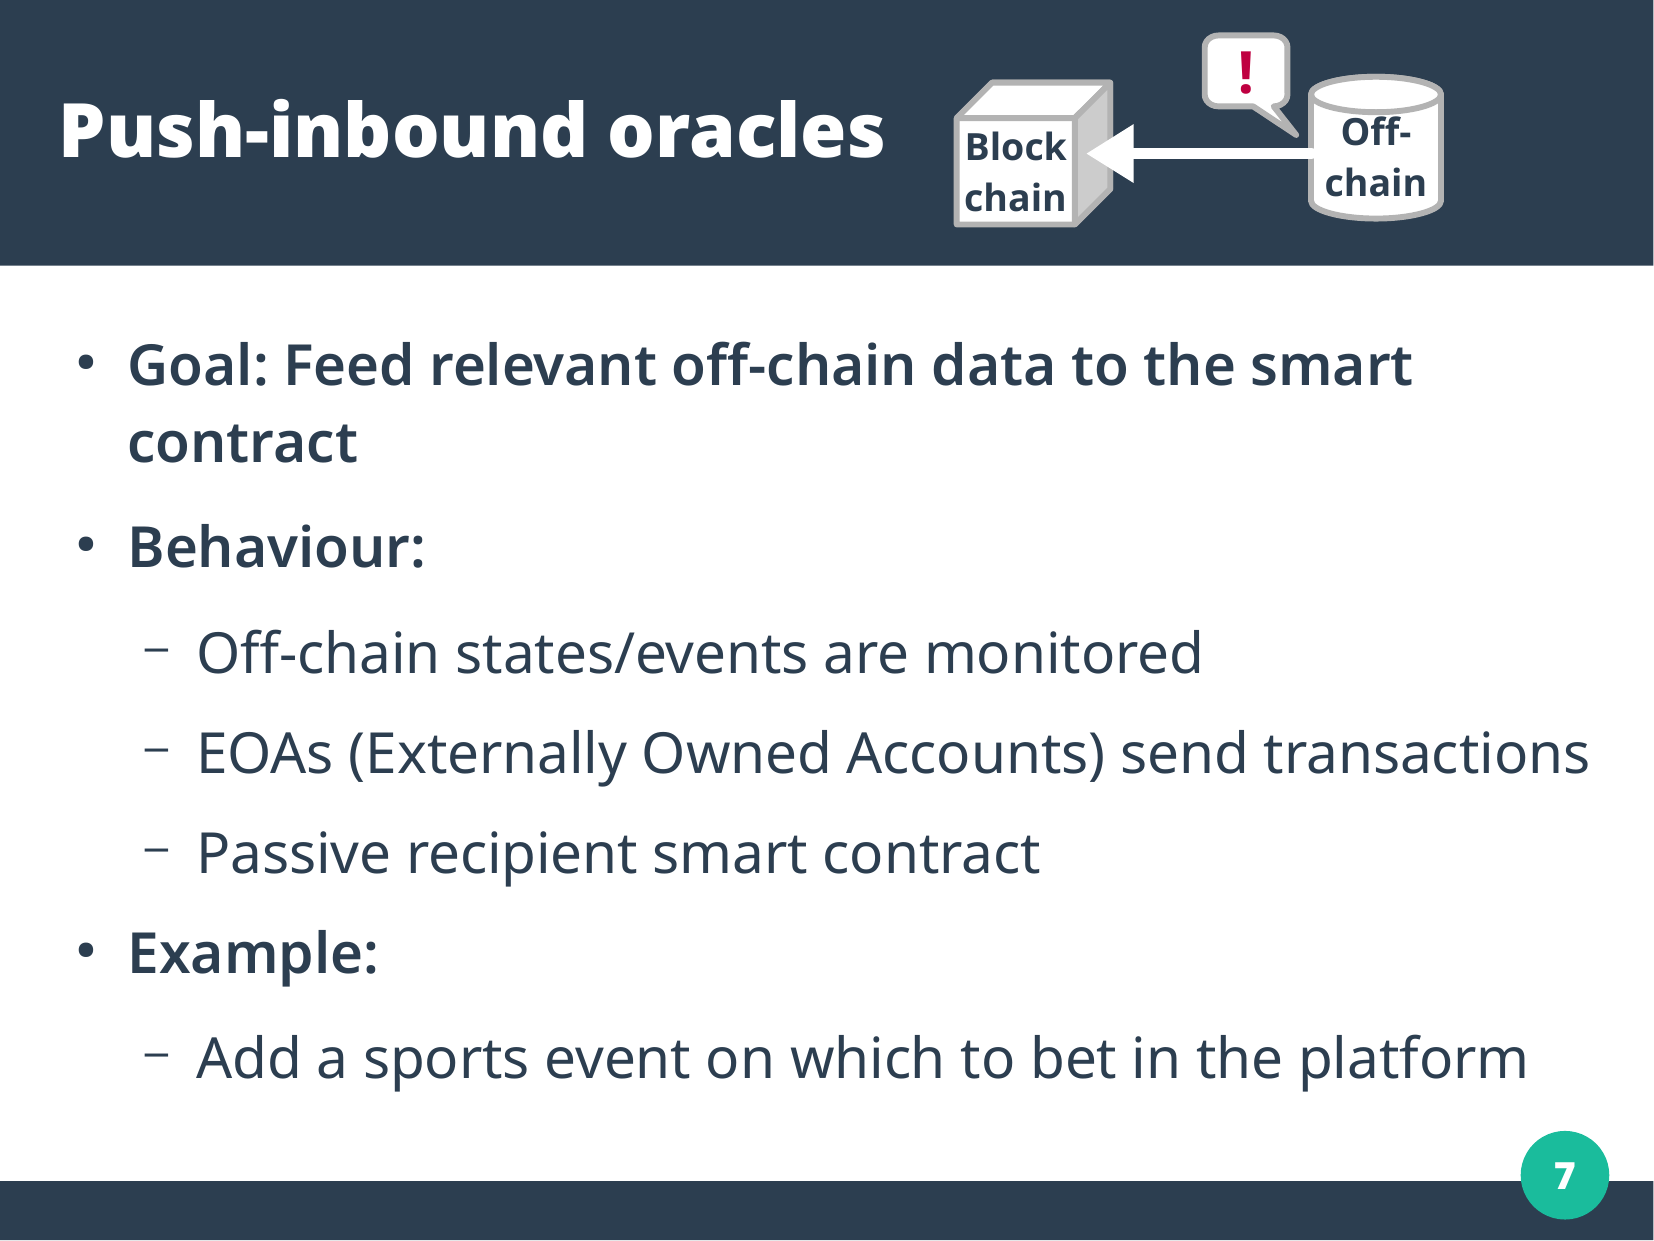

!
Off-
chain
Block
chain
# Push-inbound oracles
Goal: Feed relevant off-chain data to the smart contract
Behaviour:
Off-chain states/events are monitored
EOAs (Externally Owned Accounts) send transactions
Passive recipient smart contract
Example:
Add a sports event on which to bet in the platform
7